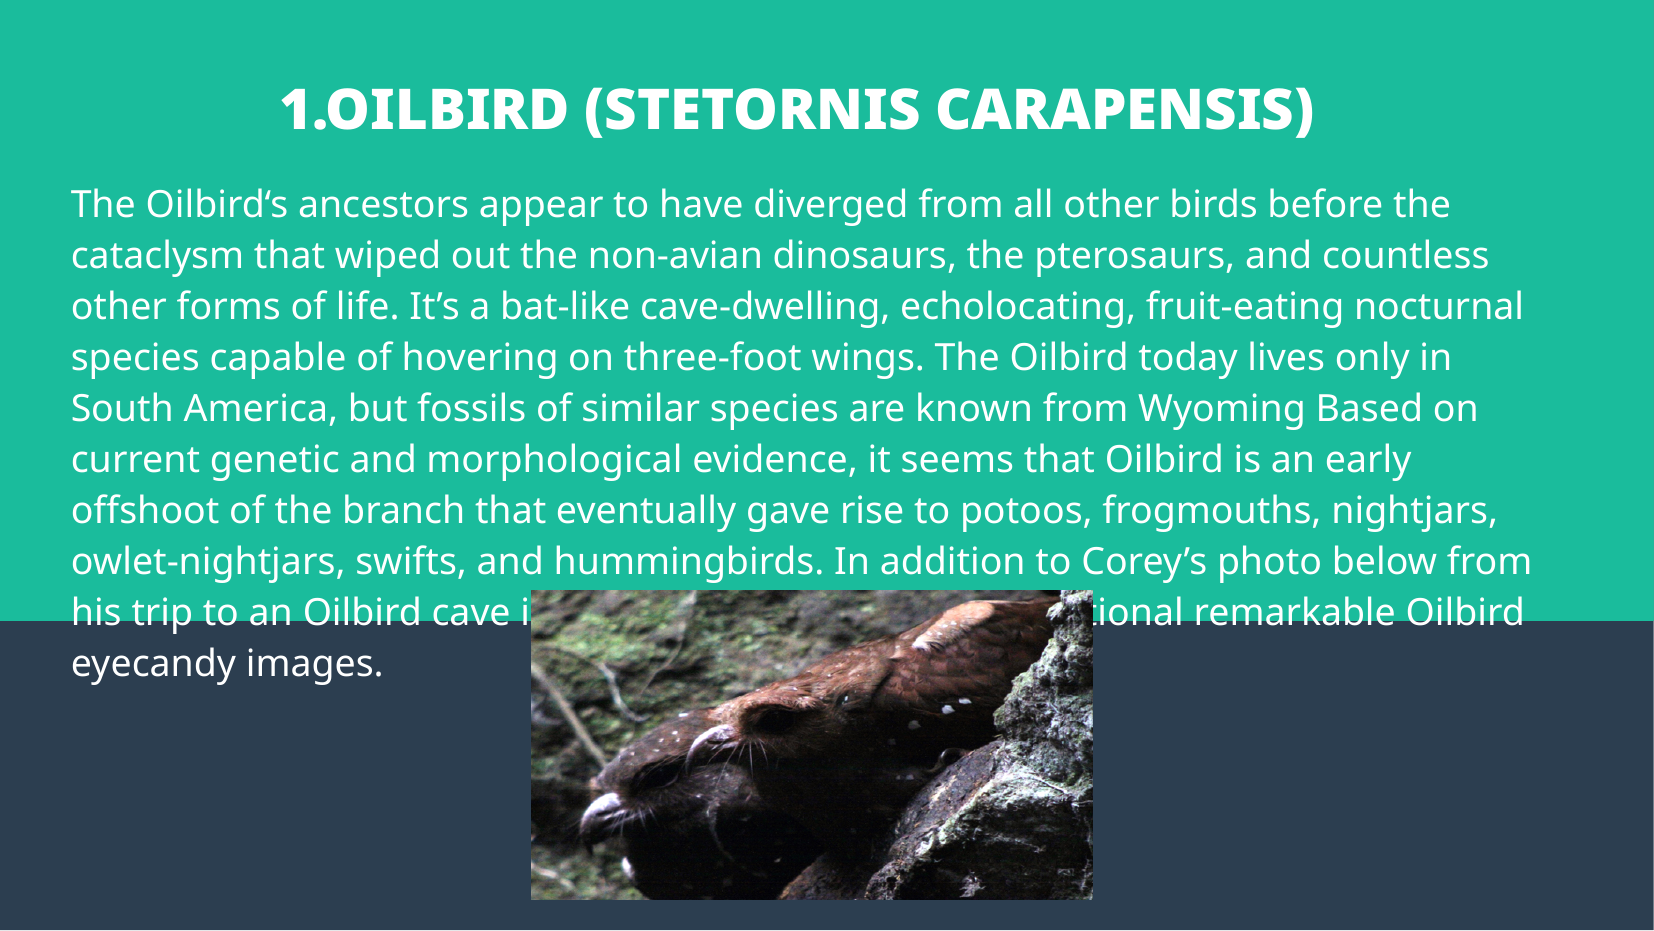

# 1.OILBIRD (STETORNIS CARAPENSIS)
The Oilbird‘s ancestors appear to have diverged from all other birds before the cataclysm that wiped out the non-avian dinosaurs, the pterosaurs, and countless other forms of life. It’s a bat-like cave-dwelling, echolocating, fruit-eating nocturnal species capable of hovering on three-foot wings. The Oilbird today lives only in South America, but fossils of similar species are known from Wyoming Based on current genetic and morphological evidence, it seems that Oilbird is an early offshoot of the branch that eventually gave rise to potoos, frogmouths, nightjars, owlet-nightjars, swifts, and hummingbirds. In addition to Corey’s photo below from his trip to an Oilbird cave in Ecuador, check out these additional remarkable Oilbird eyecandy images.